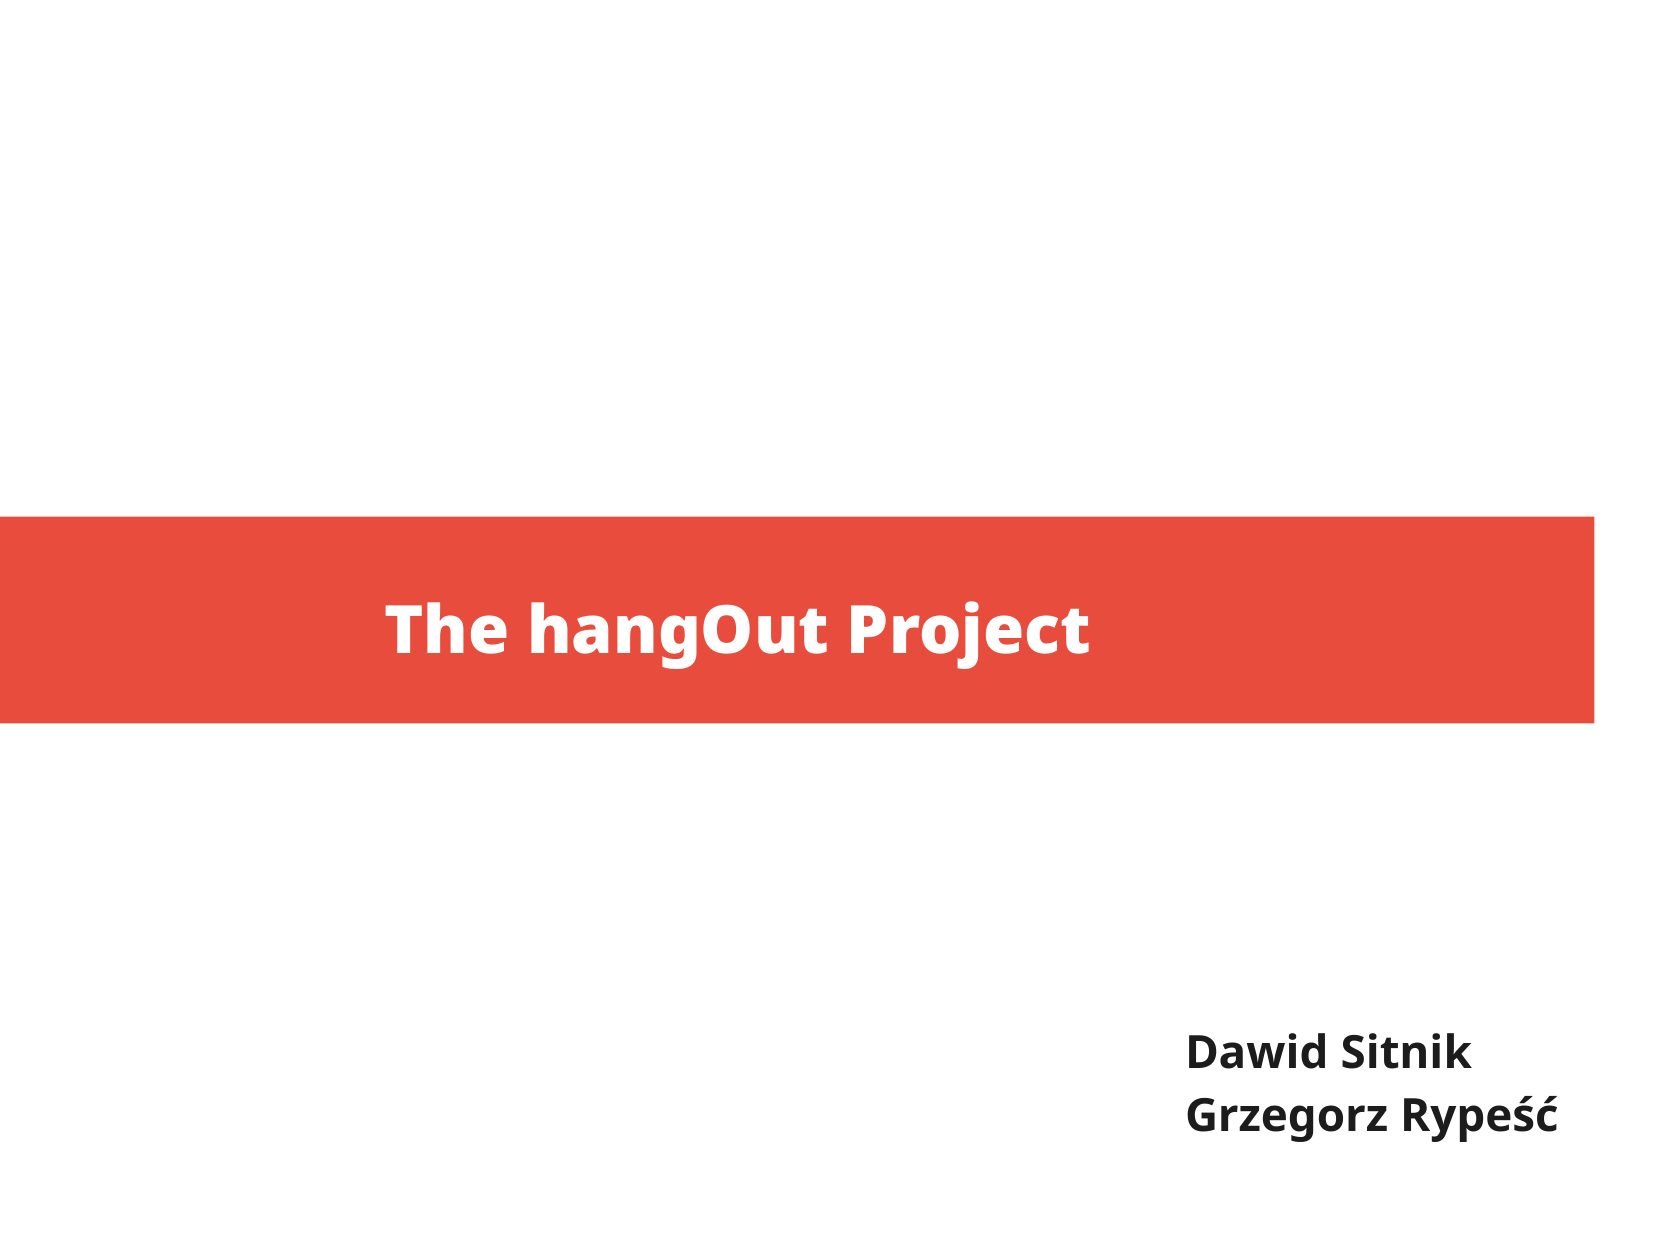

# The hangOut Project
Dawid Sitnik
Grzegorz Rypeść